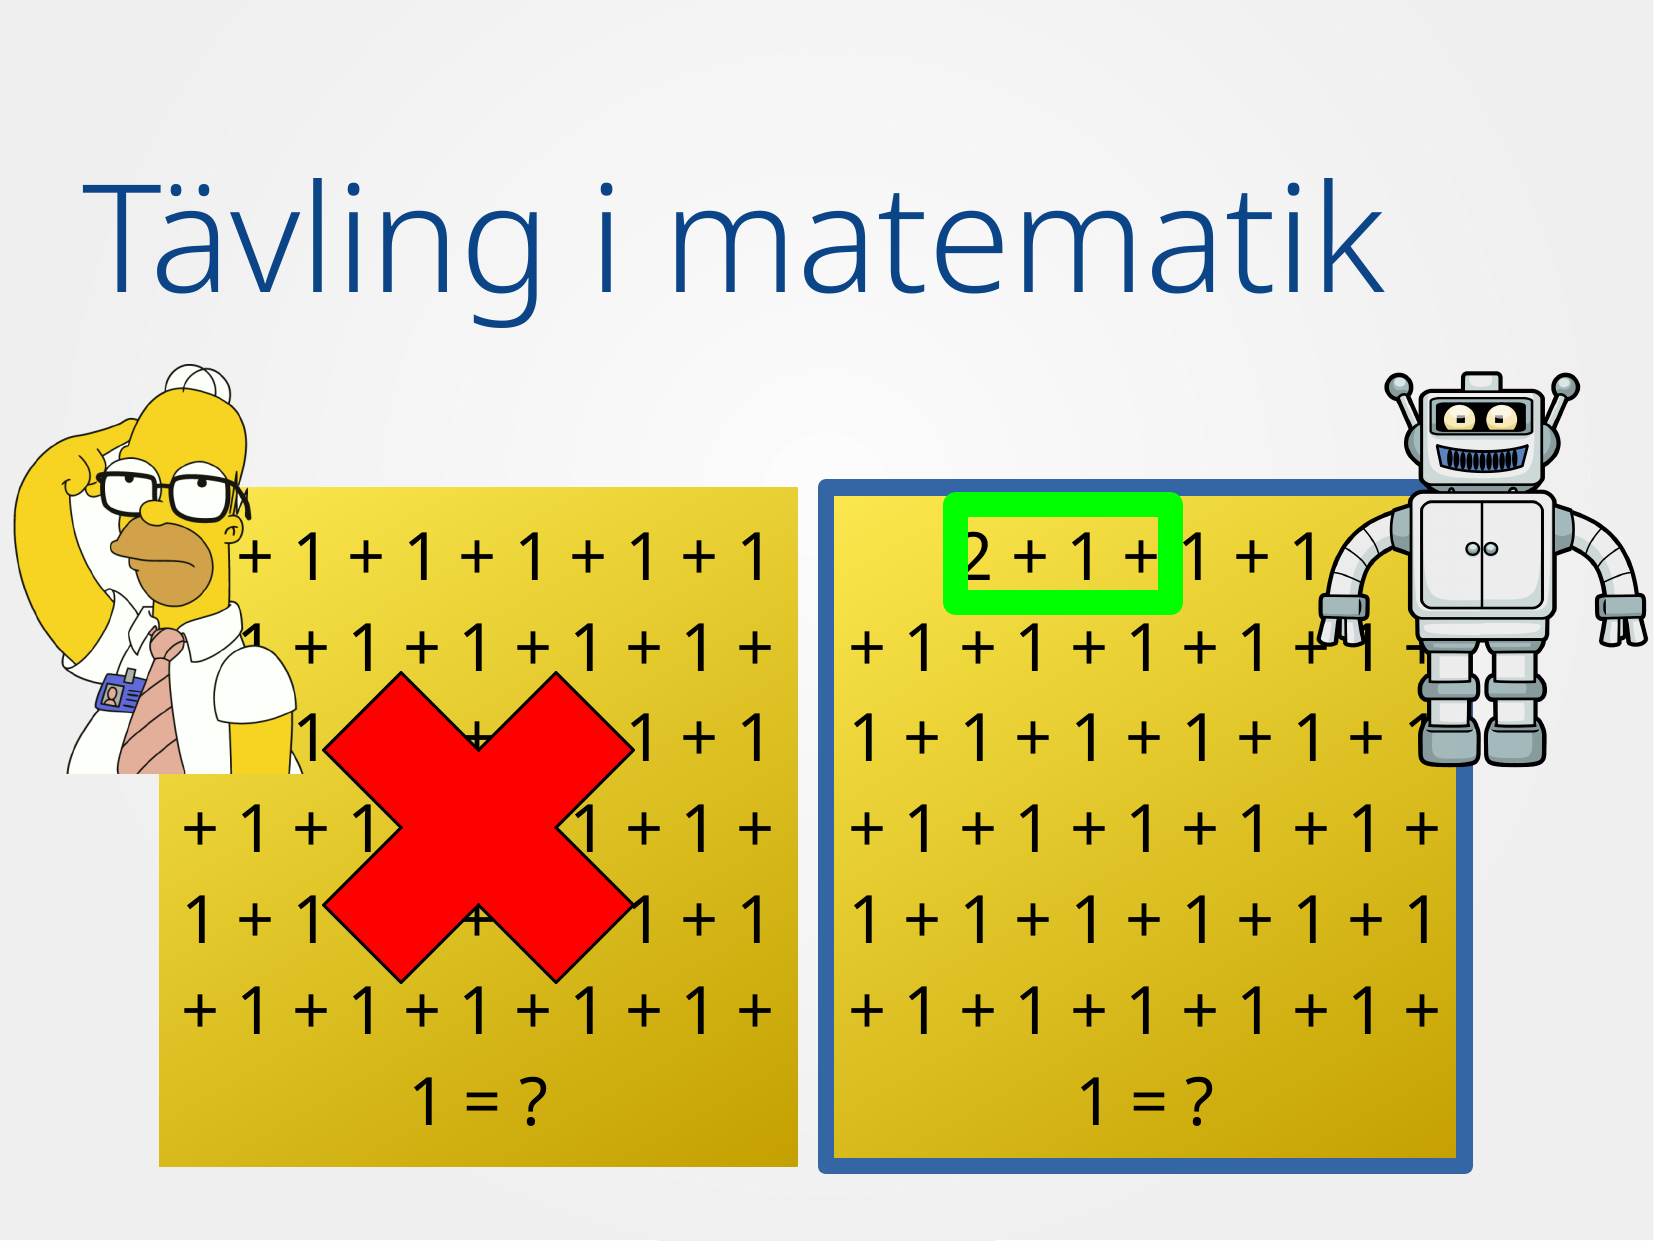

# Tävling i matematik
1 + 1 + 1 + 1 + 1 + 1 + 1 + 1 + 1 + 1 + 1 + 1 + 1 + 1 + 1 + 1 + 1 + 1 + 1 + 1 + 1 + 1 + 1 + 1 + 1 + 1 + 1 + 1 + 1 + 1 + 1 + 1 + 1 + 1 = ?
 2 + 1 + 1 + 1 + 1 + 1 + 1 + 1 + 1 + 1 + 1 + 1 + 1 + 1 + 1 + 1 + 1 + 1 + 1 + 1 + 1 + 1 + 1 + 1 + 1 + 1 + 1 + 1 + 1 + 1 + 1 + 1 + 1 = ?